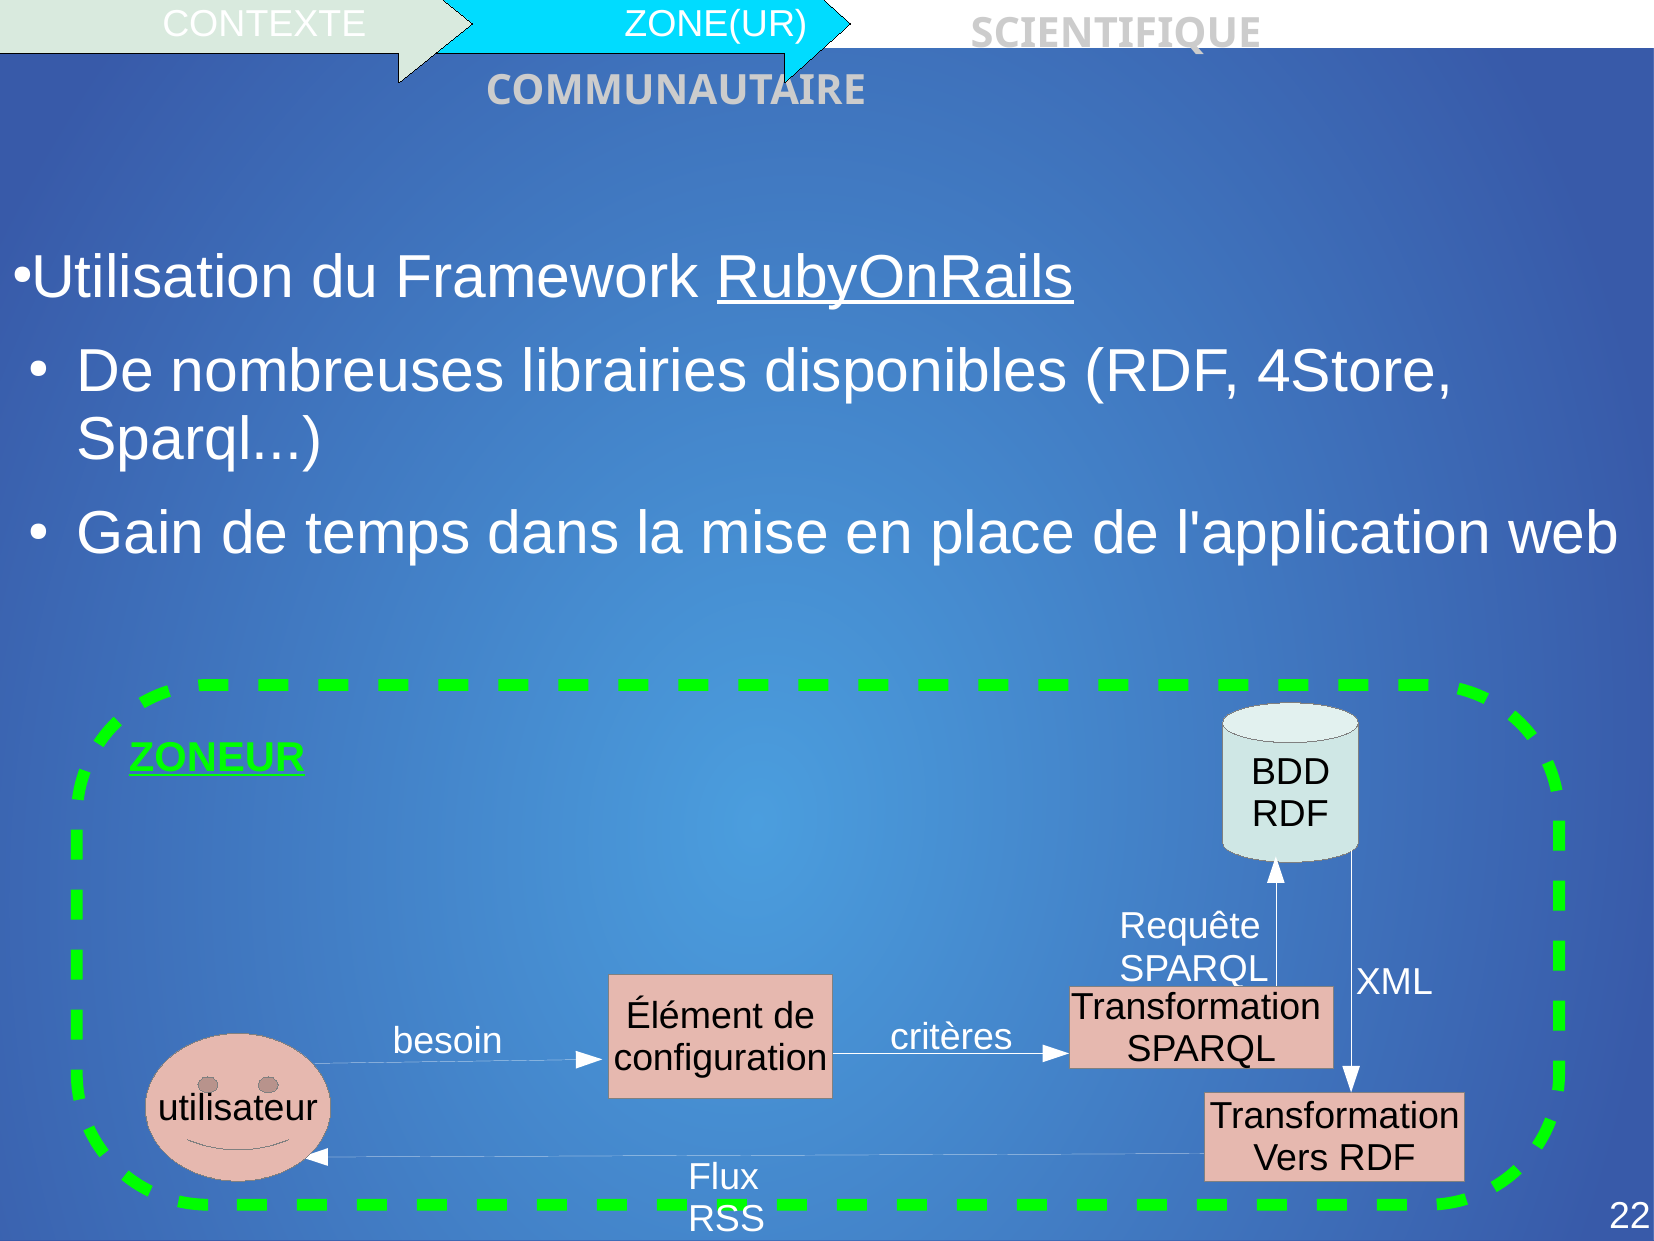

CONTEXTE
 ZONE(UR)
# Utilisation du Framework RubyOnRails
De nombreuses librairies disponibles (RDF, 4Store, Sparql...)
Gain de temps dans la mise en place de l'application web
BDD
RDF
ZONEUR
Requête
SPARQL
XML
Élément de
configuration
Transformation
SPARQL
critères
besoin
utilisateur
Transformation
Vers RDF
Flux RSS